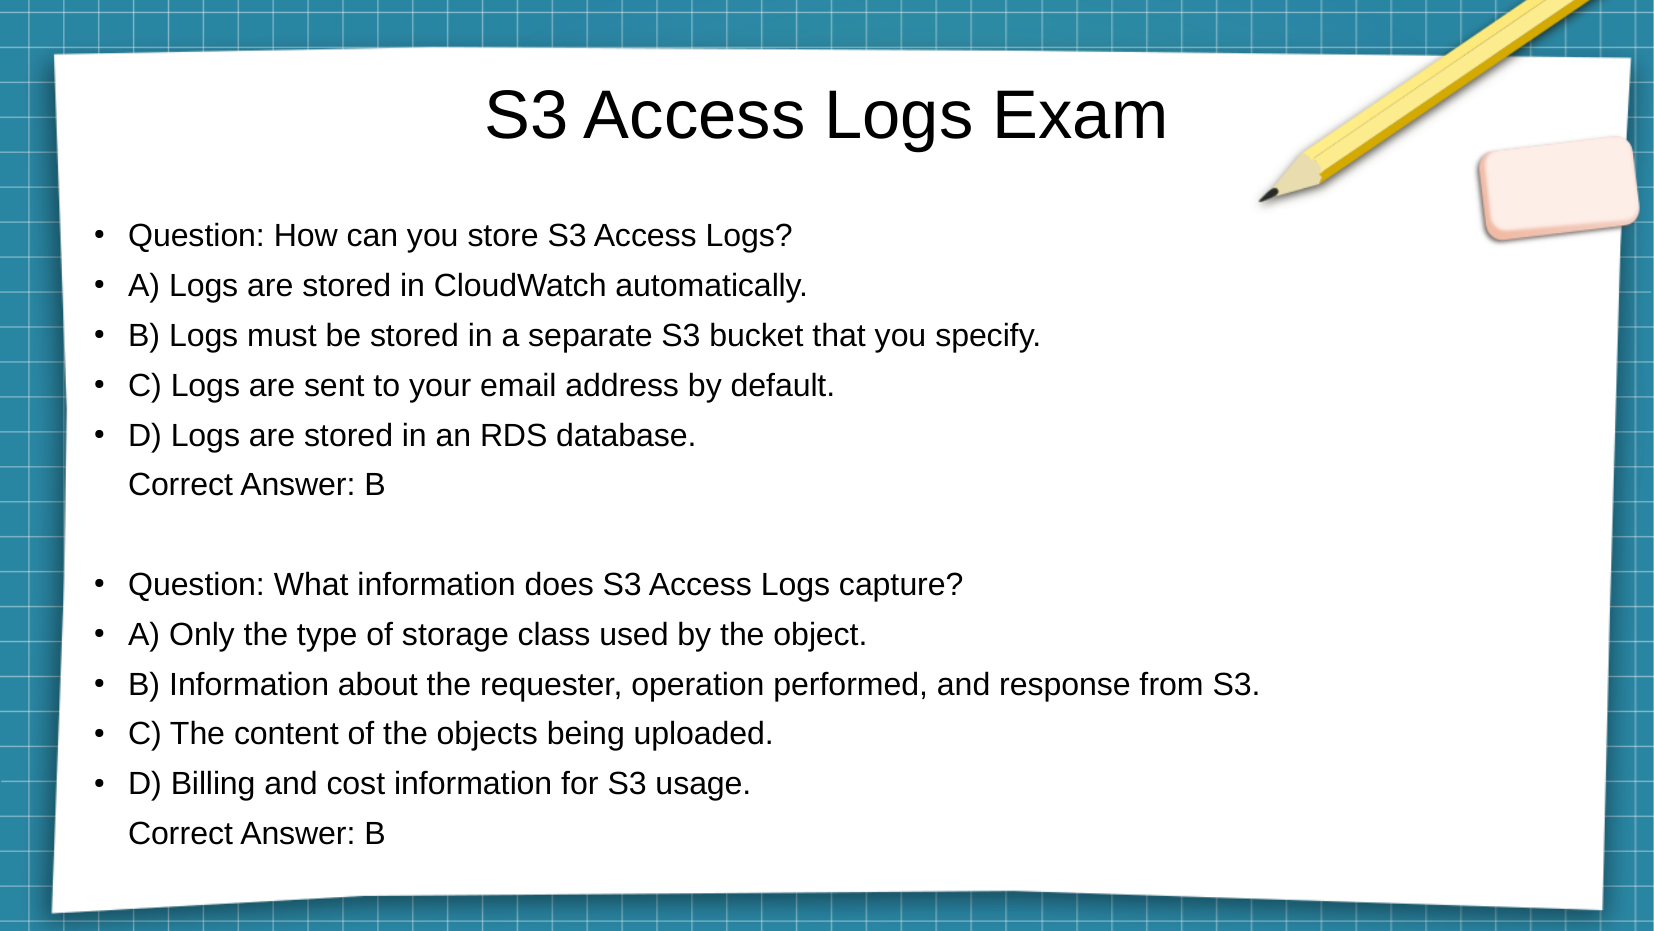

# S3 Access Logs Exam
Question: How can you store S3 Access Logs?
A) Logs are stored in CloudWatch automatically.
B) Logs must be stored in a separate S3 bucket that you specify.
C) Logs are sent to your email address by default.
D) Logs are stored in an RDS database.
Correct Answer: B
Question: What information does S3 Access Logs capture?
A) Only the type of storage class used by the object.
B) Information about the requester, operation performed, and response from S3.
C) The content of the objects being uploaded.
D) Billing and cost information for S3 usage.
Correct Answer: B